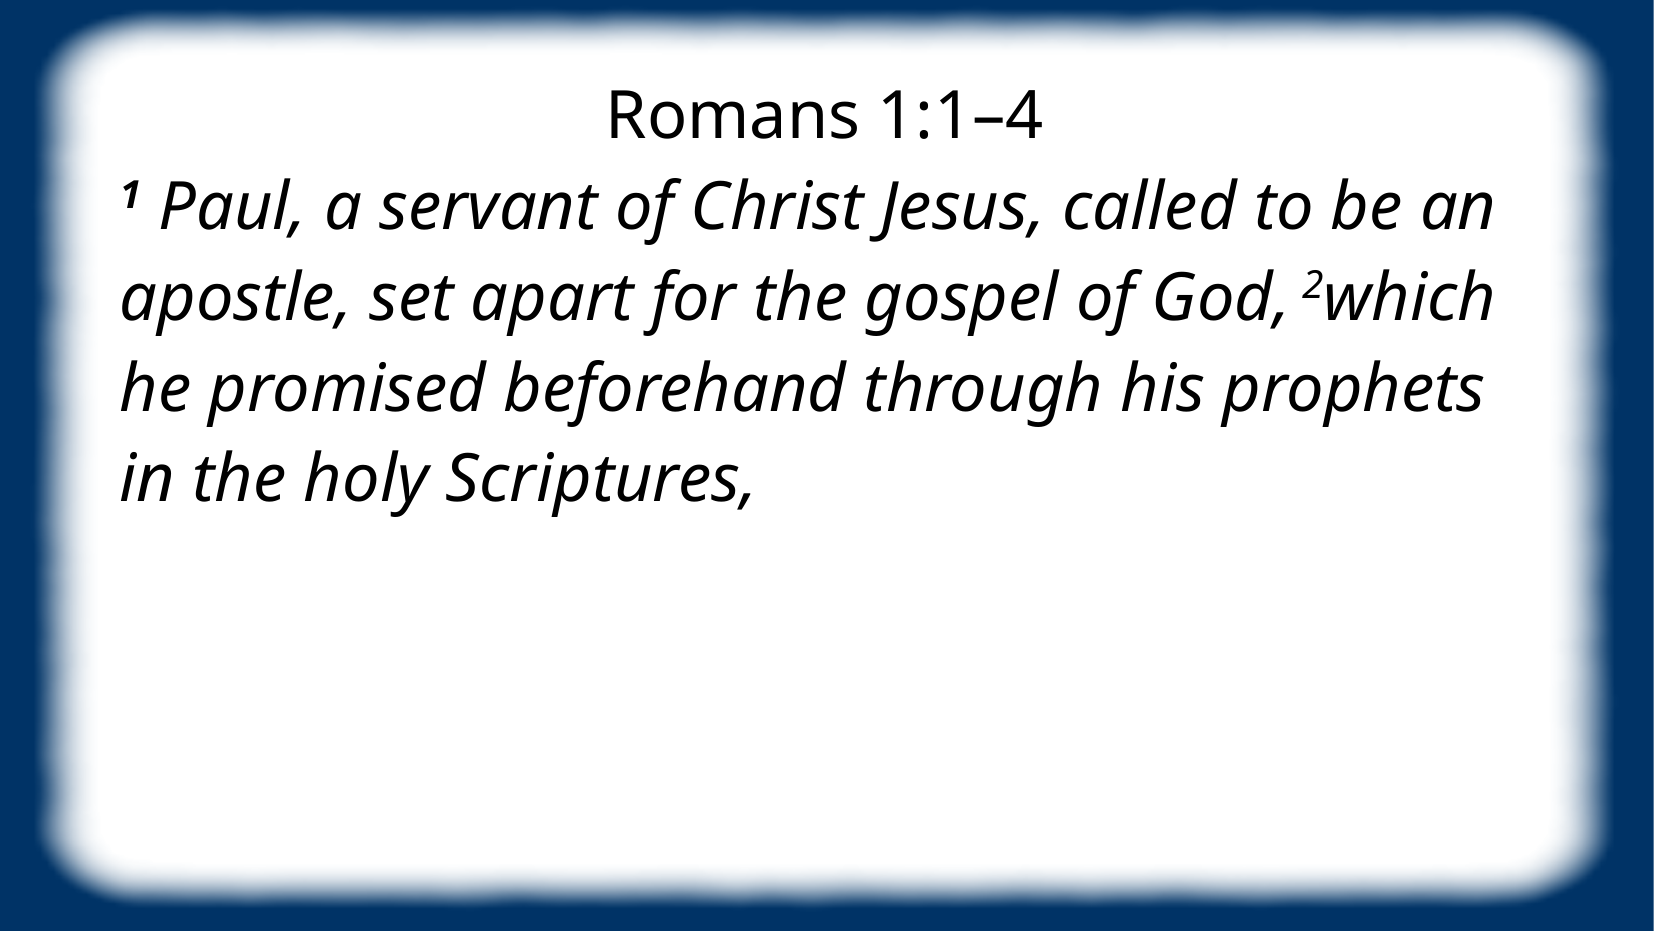

Romans 1:1–4
1 Paul, a servant of Christ Jesus, called to be an apostle, set apart for the gospel of God, 2which he promised beforehand through his prophets in the holy Scriptures,